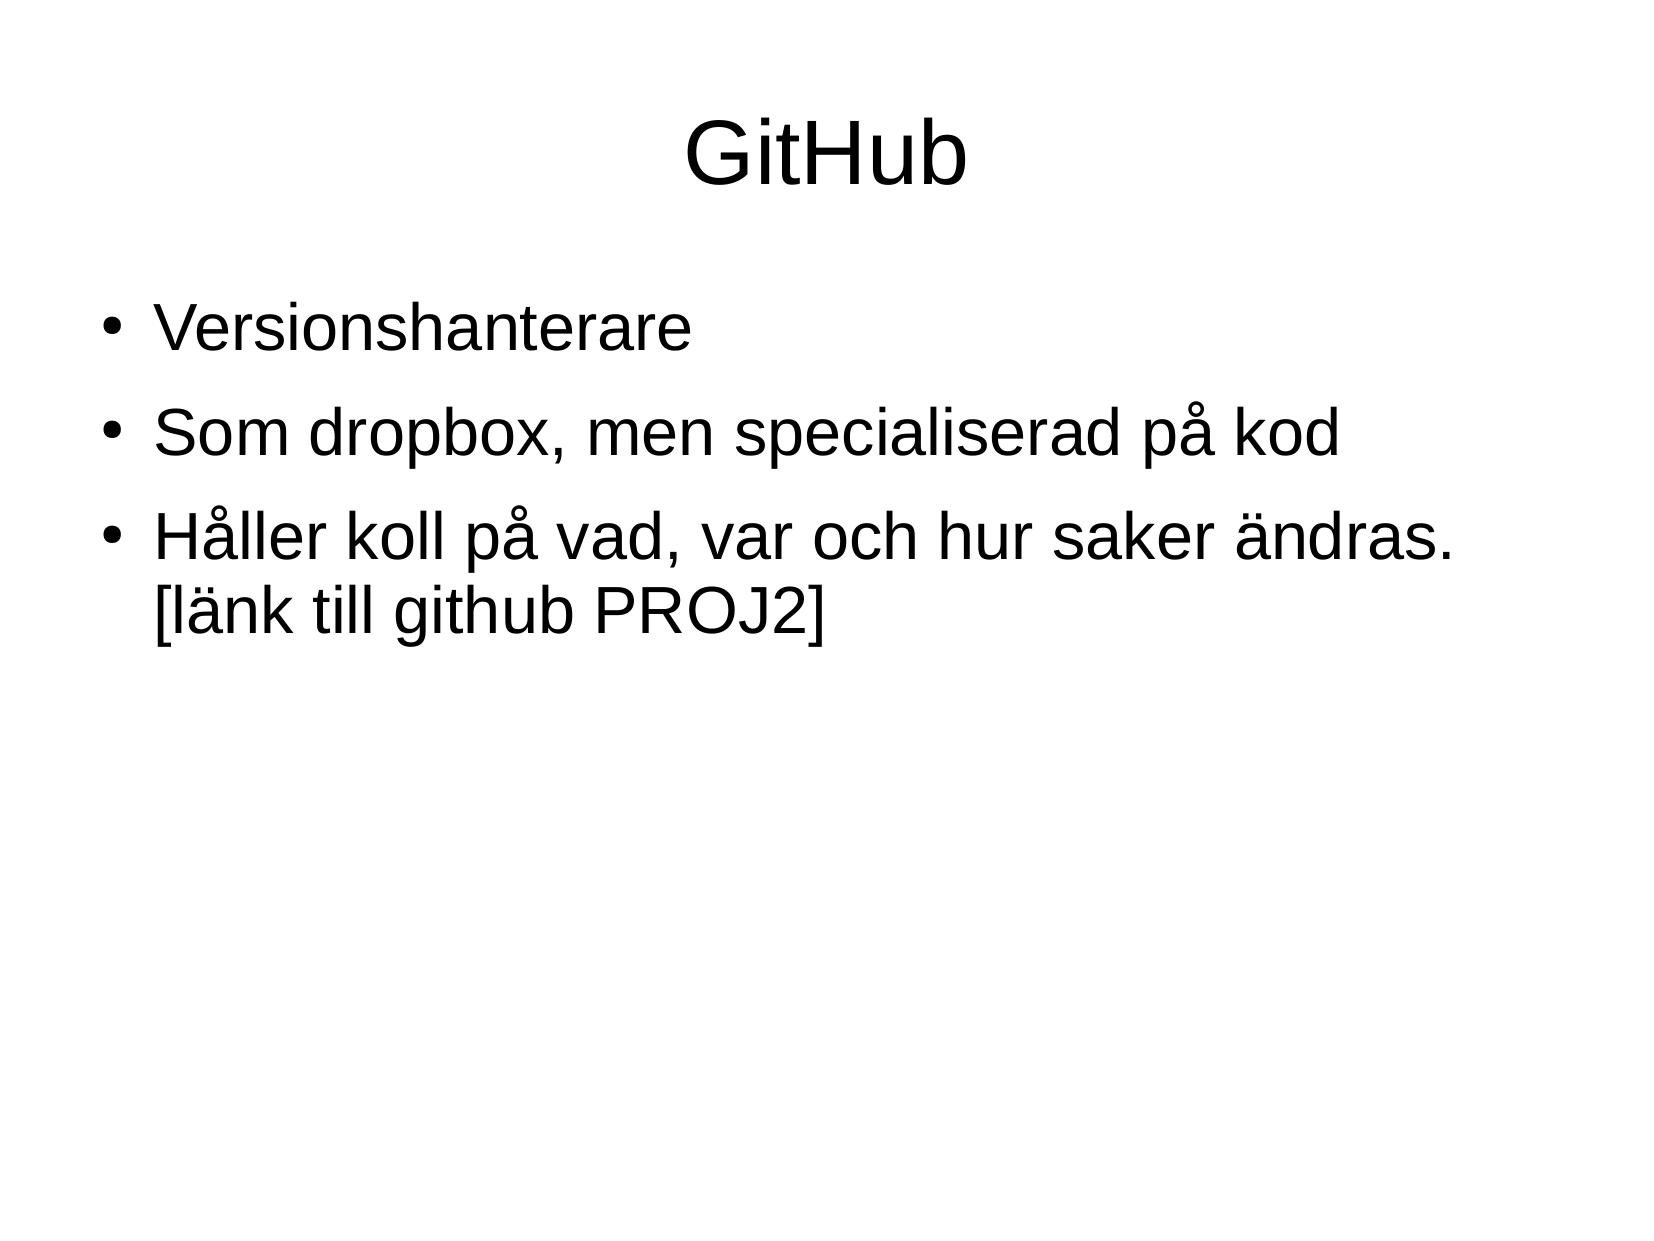

# GitHub
Versionshanterare
Som dropbox, men specialiserad på kod
Håller koll på vad, var och hur saker ändras.
[länk till github PROJ2]